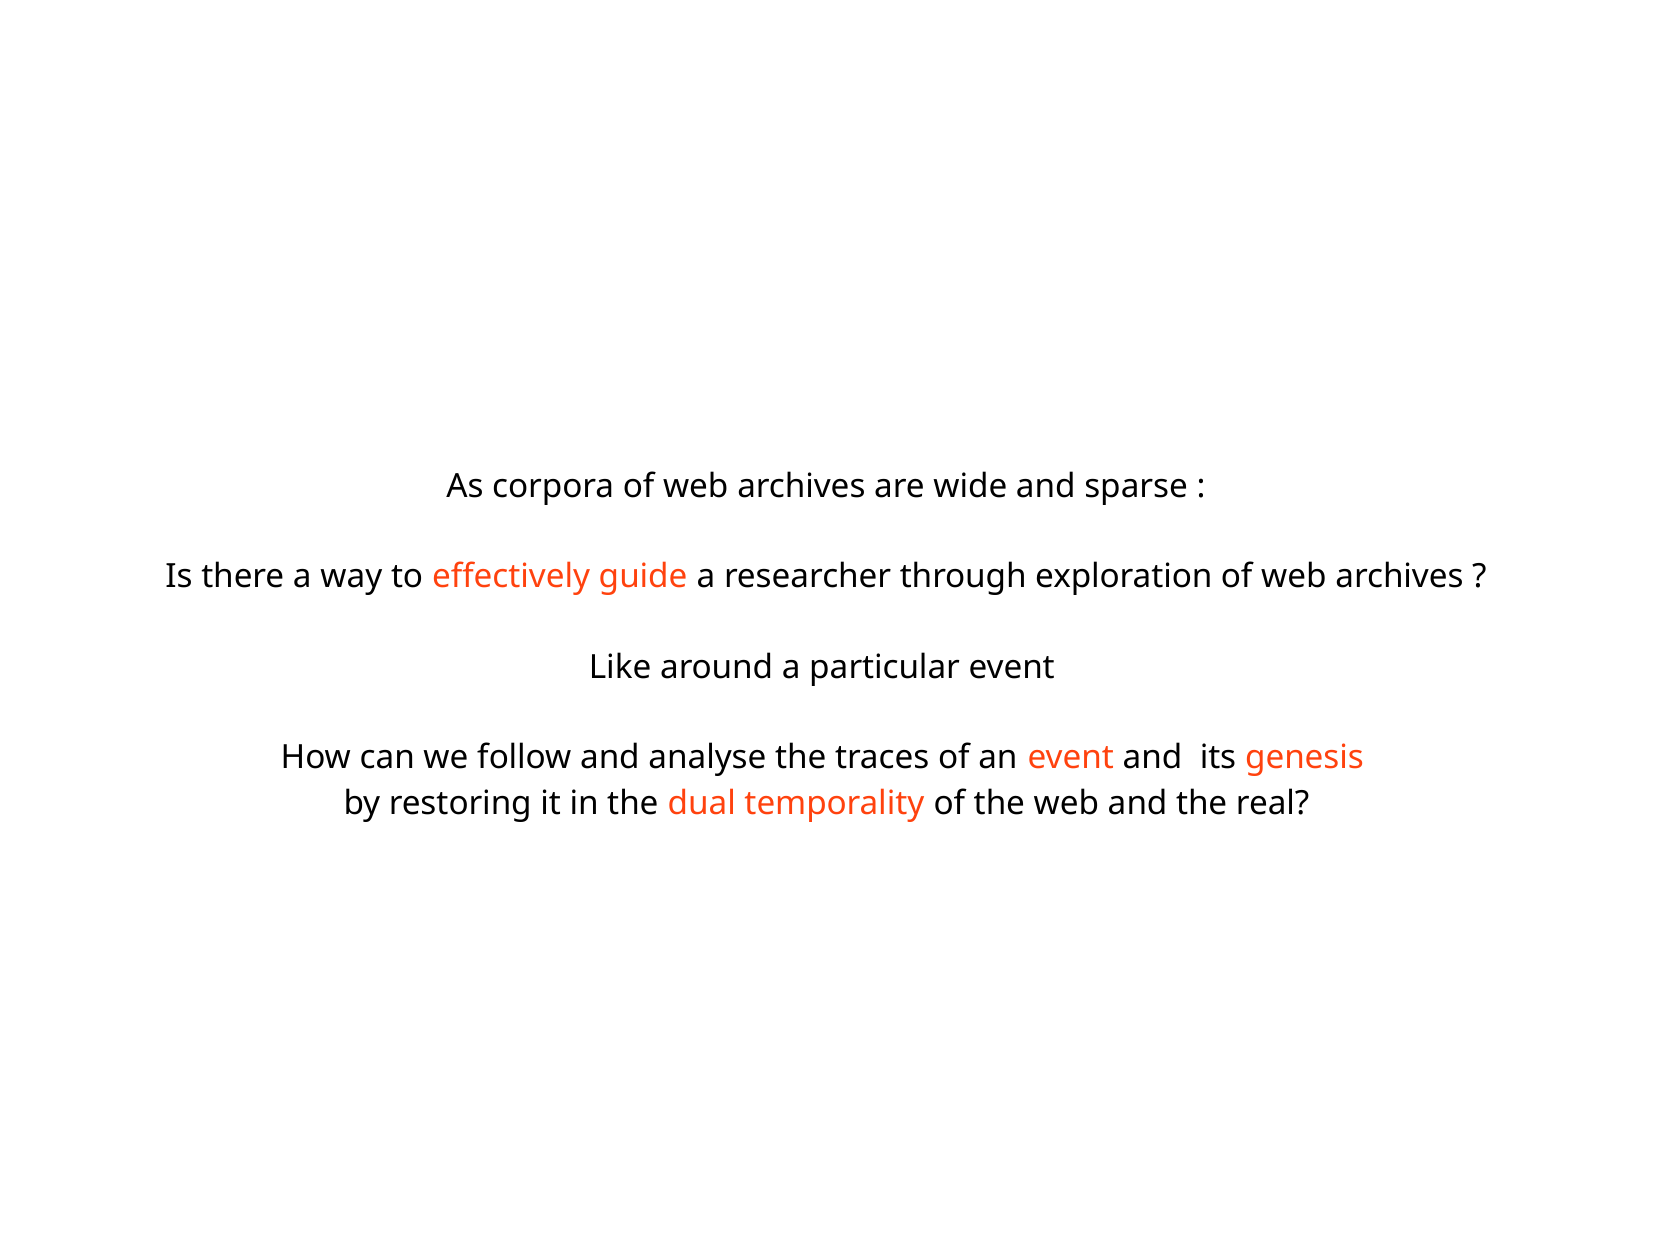

As corpora of web archives are wide and sparse :
Is there a way to effectively guide a researcher through exploration of web archives ?
Like around a particular event
How can we follow and analyse the traces of an event and its genesis
by restoring it in the dual temporality of the web and the real?